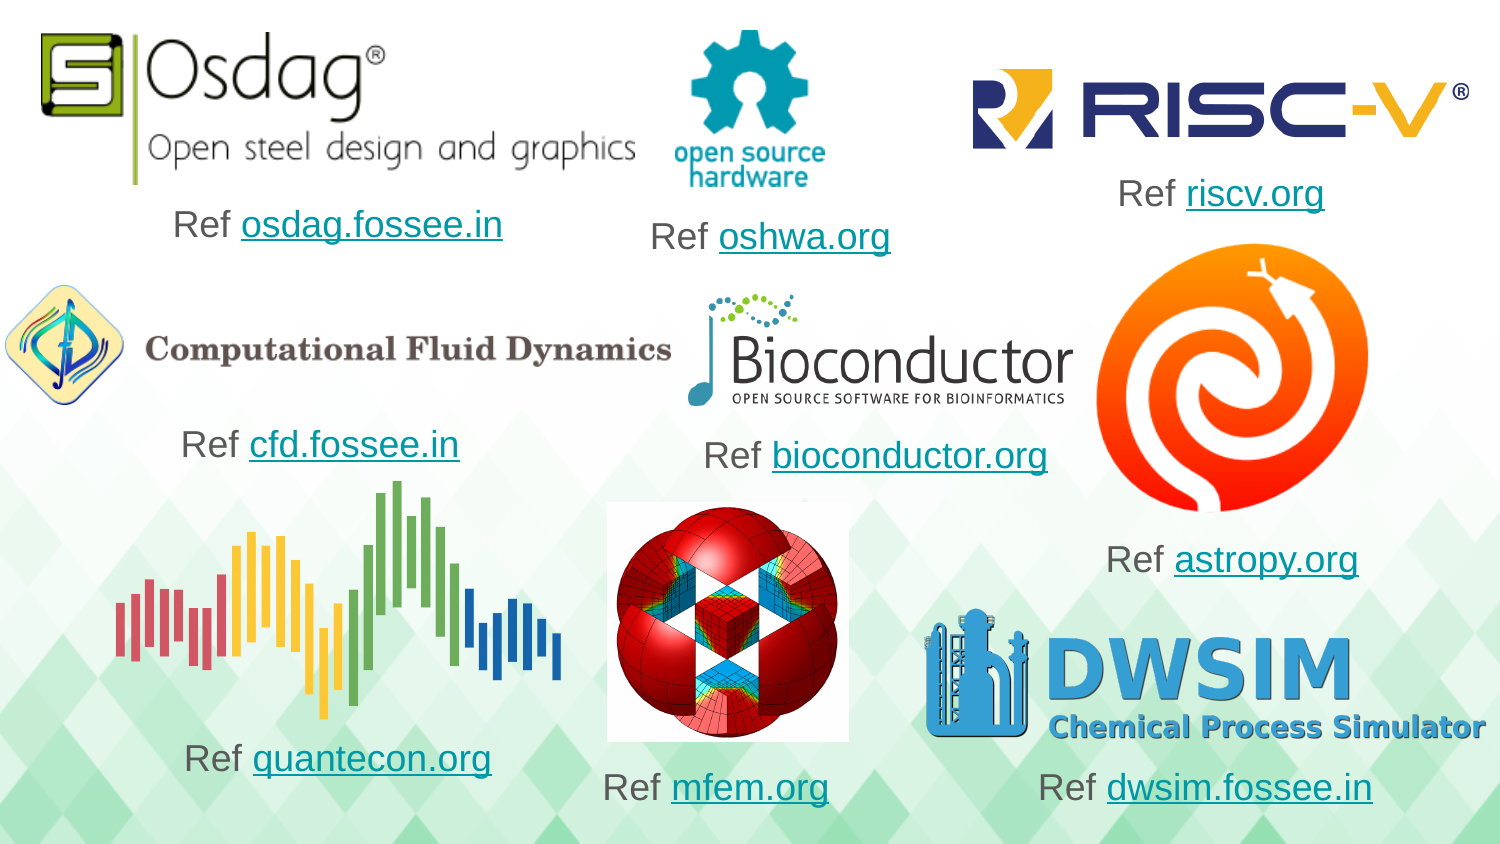

Ref riscv.org
Ref osdag.fossee.in
Ref oshwa.org
Ref cfd.fossee.in
Ref bioconductor.org
Ref astropy.org
Ref quantecon.org
Ref mfem.org
Ref dwsim.fossee.in